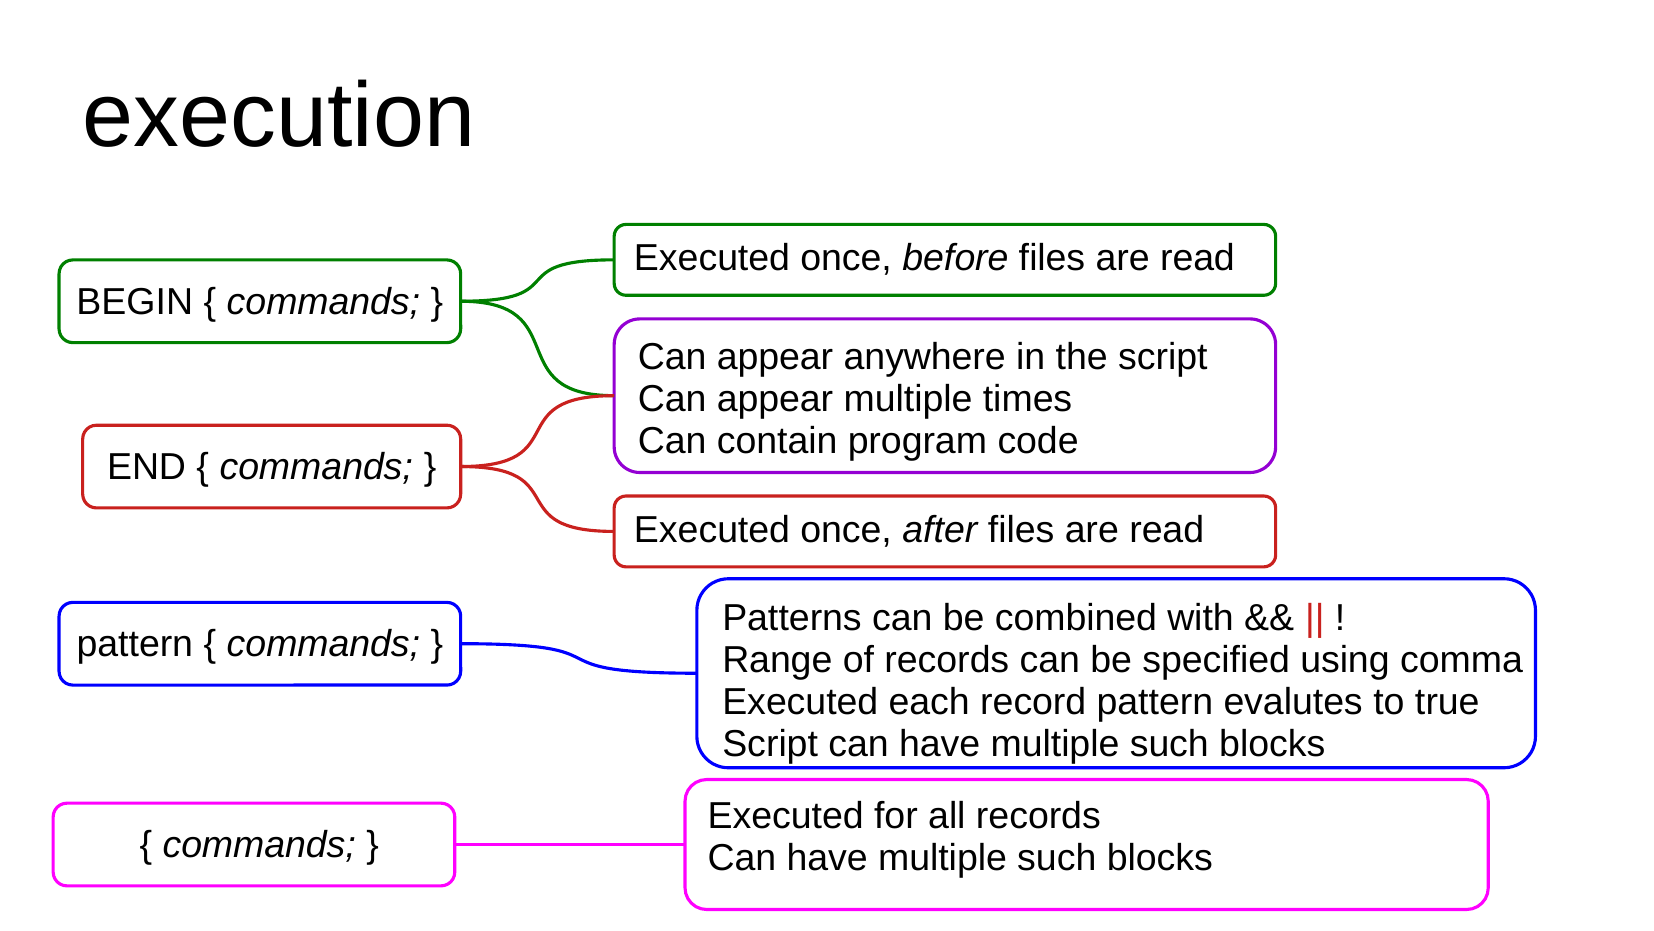

# execution
Executed once, before files are read
BEGIN { commands; }
Can appear anywhere in the script
Can appear multiple times
Can contain program code
END { commands; }
Executed once, after files are read
Patterns can be combined with && || !
Range of records can be specified using comma
Executed each record pattern evalutes to true
Script can have multiple such blocks
pattern { commands; }
Executed for all records
Can have multiple such blocks
 { commands; }